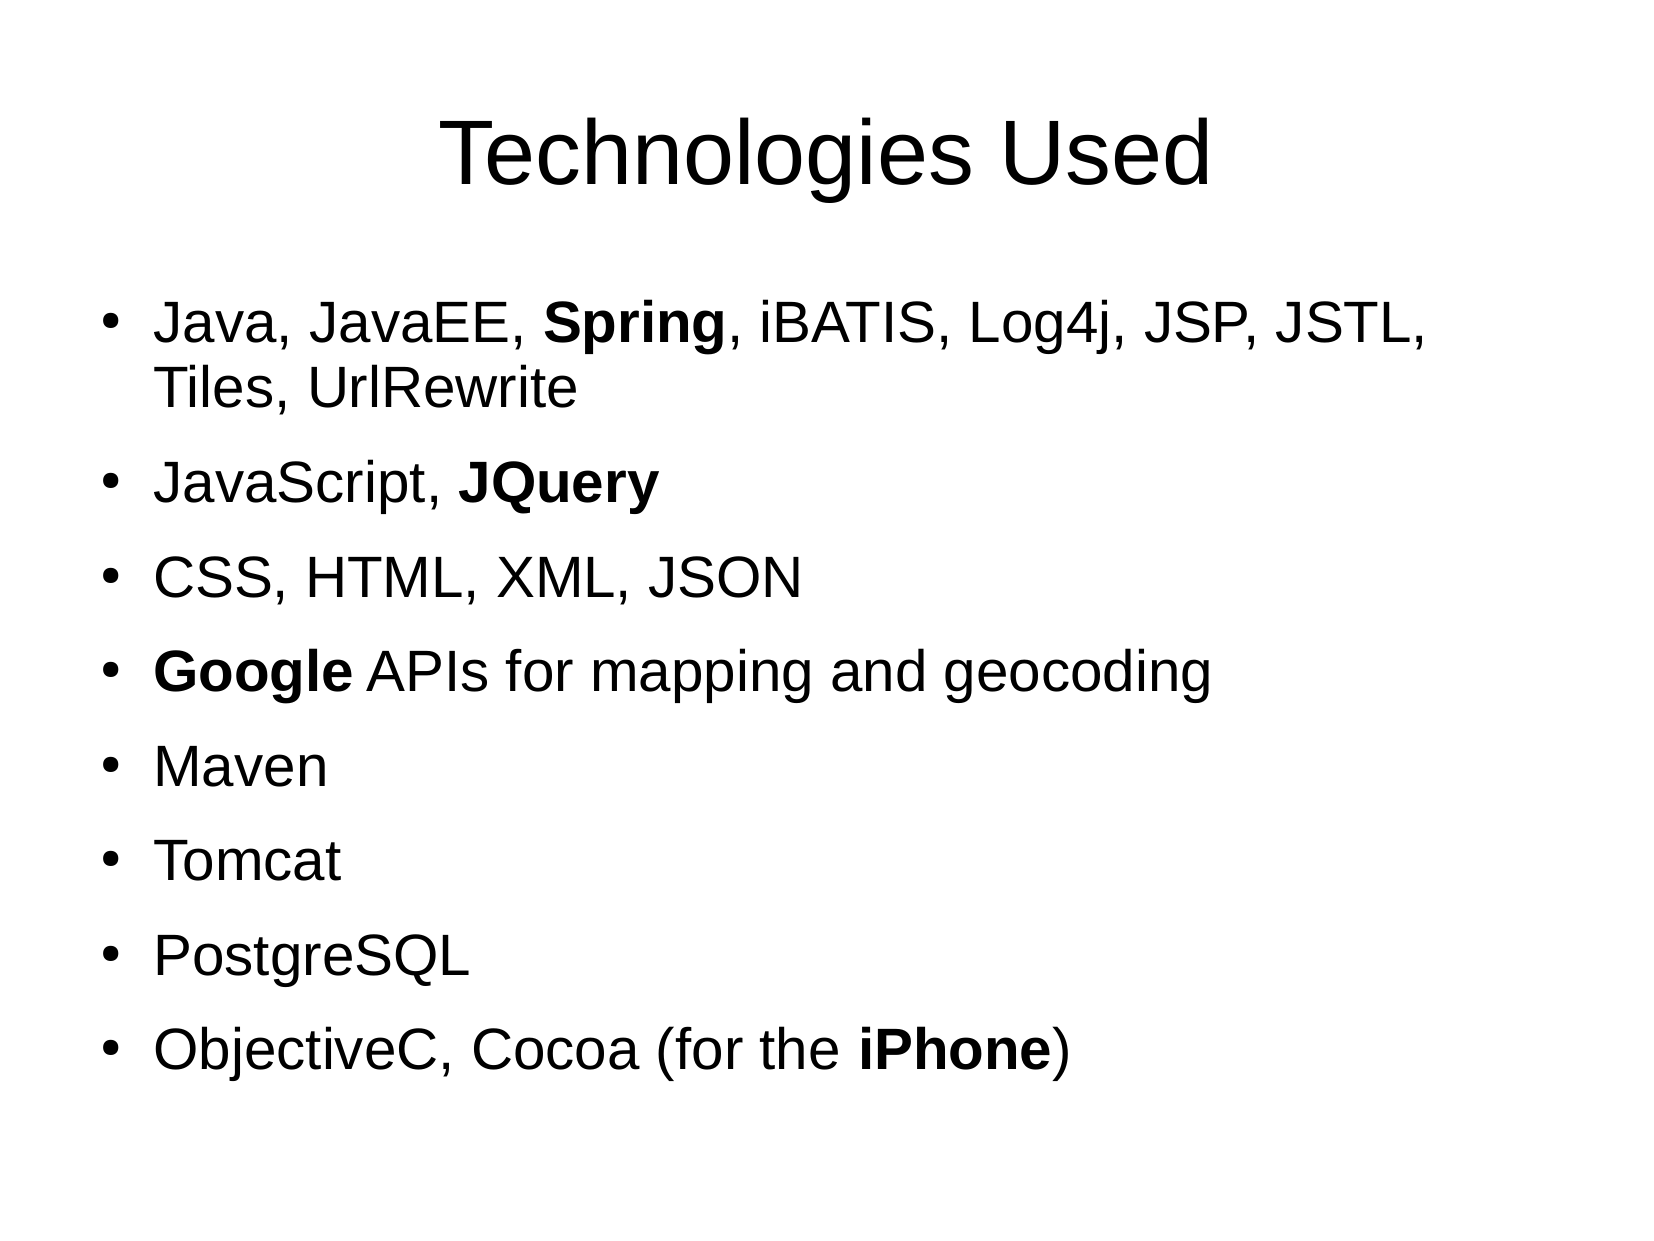

# Technologies Used
Java, JavaEE, Spring, iBATIS, Log4j, JSP, JSTL, Tiles, UrlRewrite
JavaScript, JQuery
CSS, HTML, XML, JSON
Google APIs for mapping and geocoding
Maven
Tomcat
PostgreSQL
ObjectiveC, Cocoa (for the iPhone)